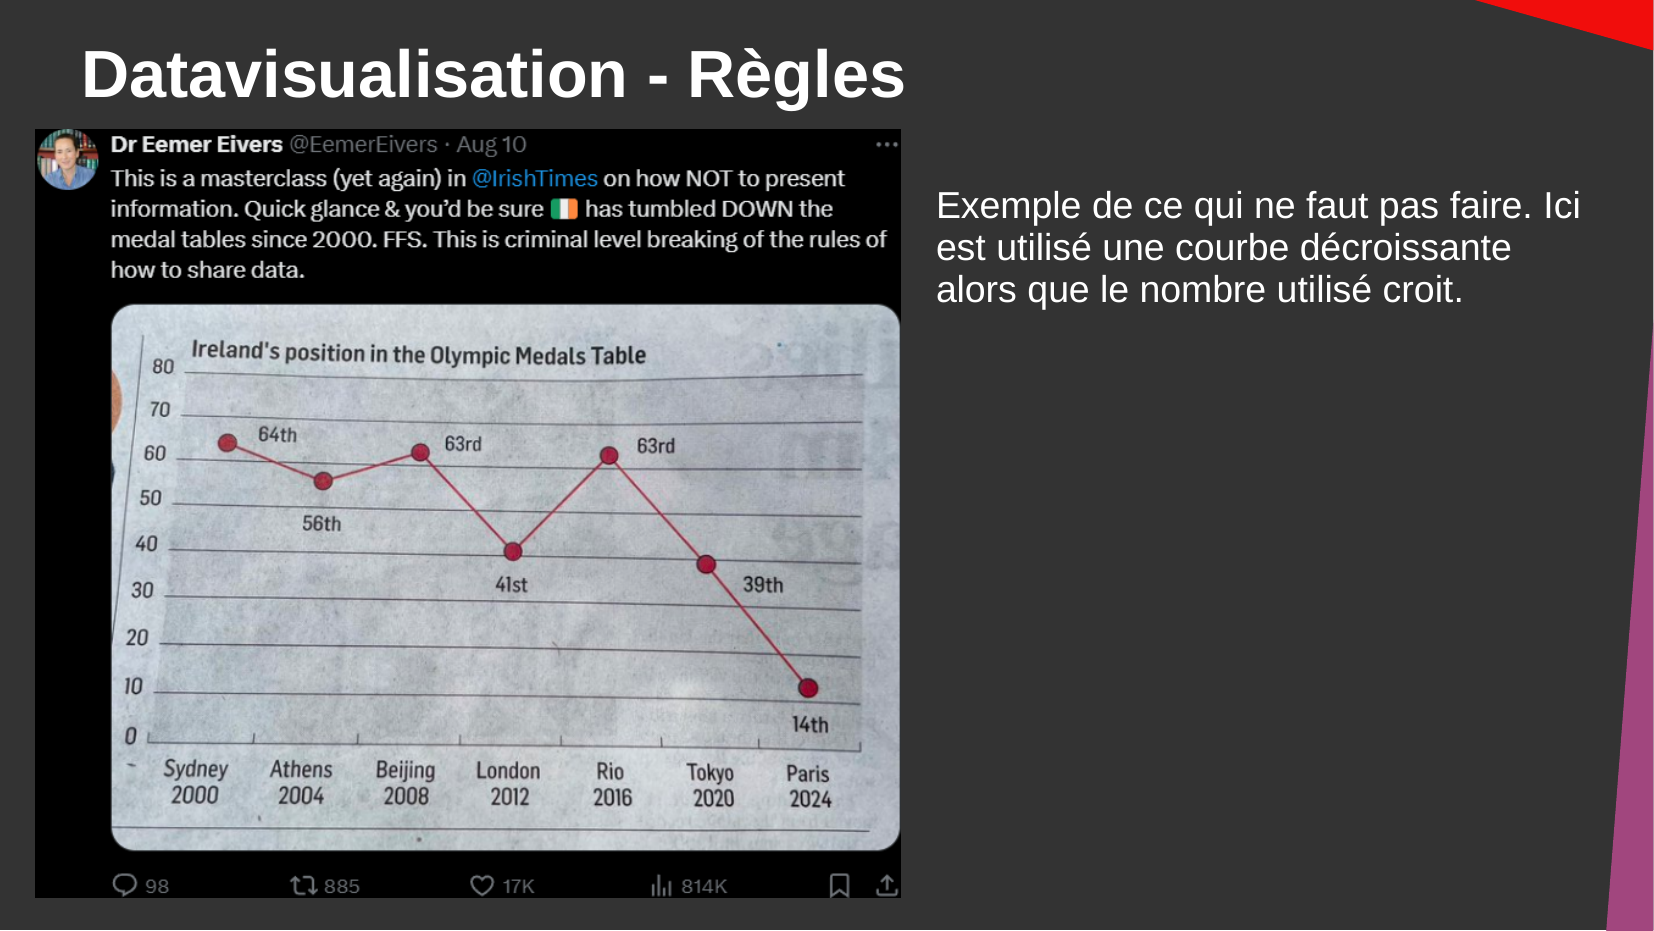

# Datavisualisation - Règles
Exemple de ce qui ne faut pas faire. Ici est utilisé une courbe décroissante alors que le nombre utilisé croit.